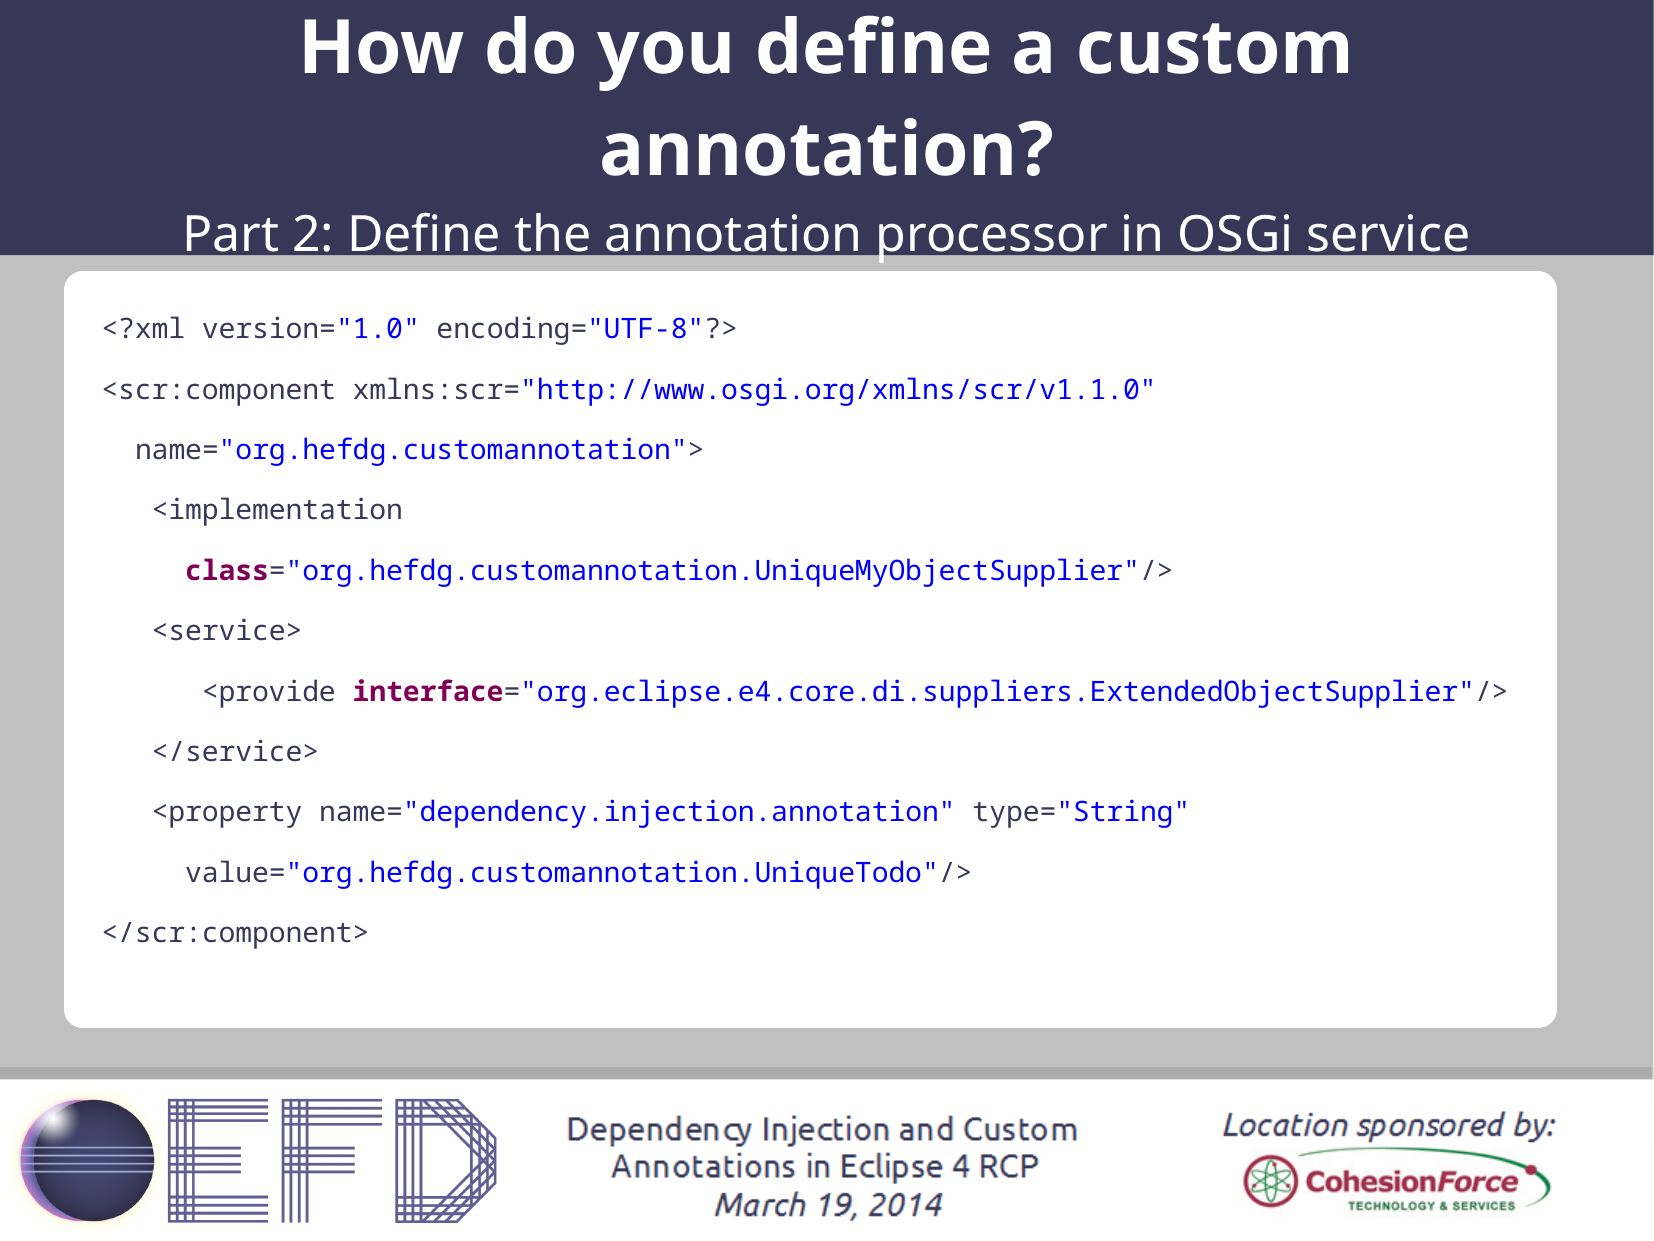

# How do you define a custom annotation? Part 2: Define the annotation processor in OSGi service
<?xml version="1.0" encoding="UTF-8"?>
<scr:component xmlns:scr="http://www.osgi.org/xmlns/scr/v1.1.0"
 name="org.hefdg.customannotation">
 <implementation
 class="org.hefdg.customannotation.UniqueMyObjectSupplier"/>
 <service>
 <provide interface="org.eclipse.e4.core.di.suppliers.ExtendedObjectSupplier"/>
 </service>
 <property name="dependency.injection.annotation" type="String"
 value="org.hefdg.customannotation.UniqueTodo"/>
</scr:component>